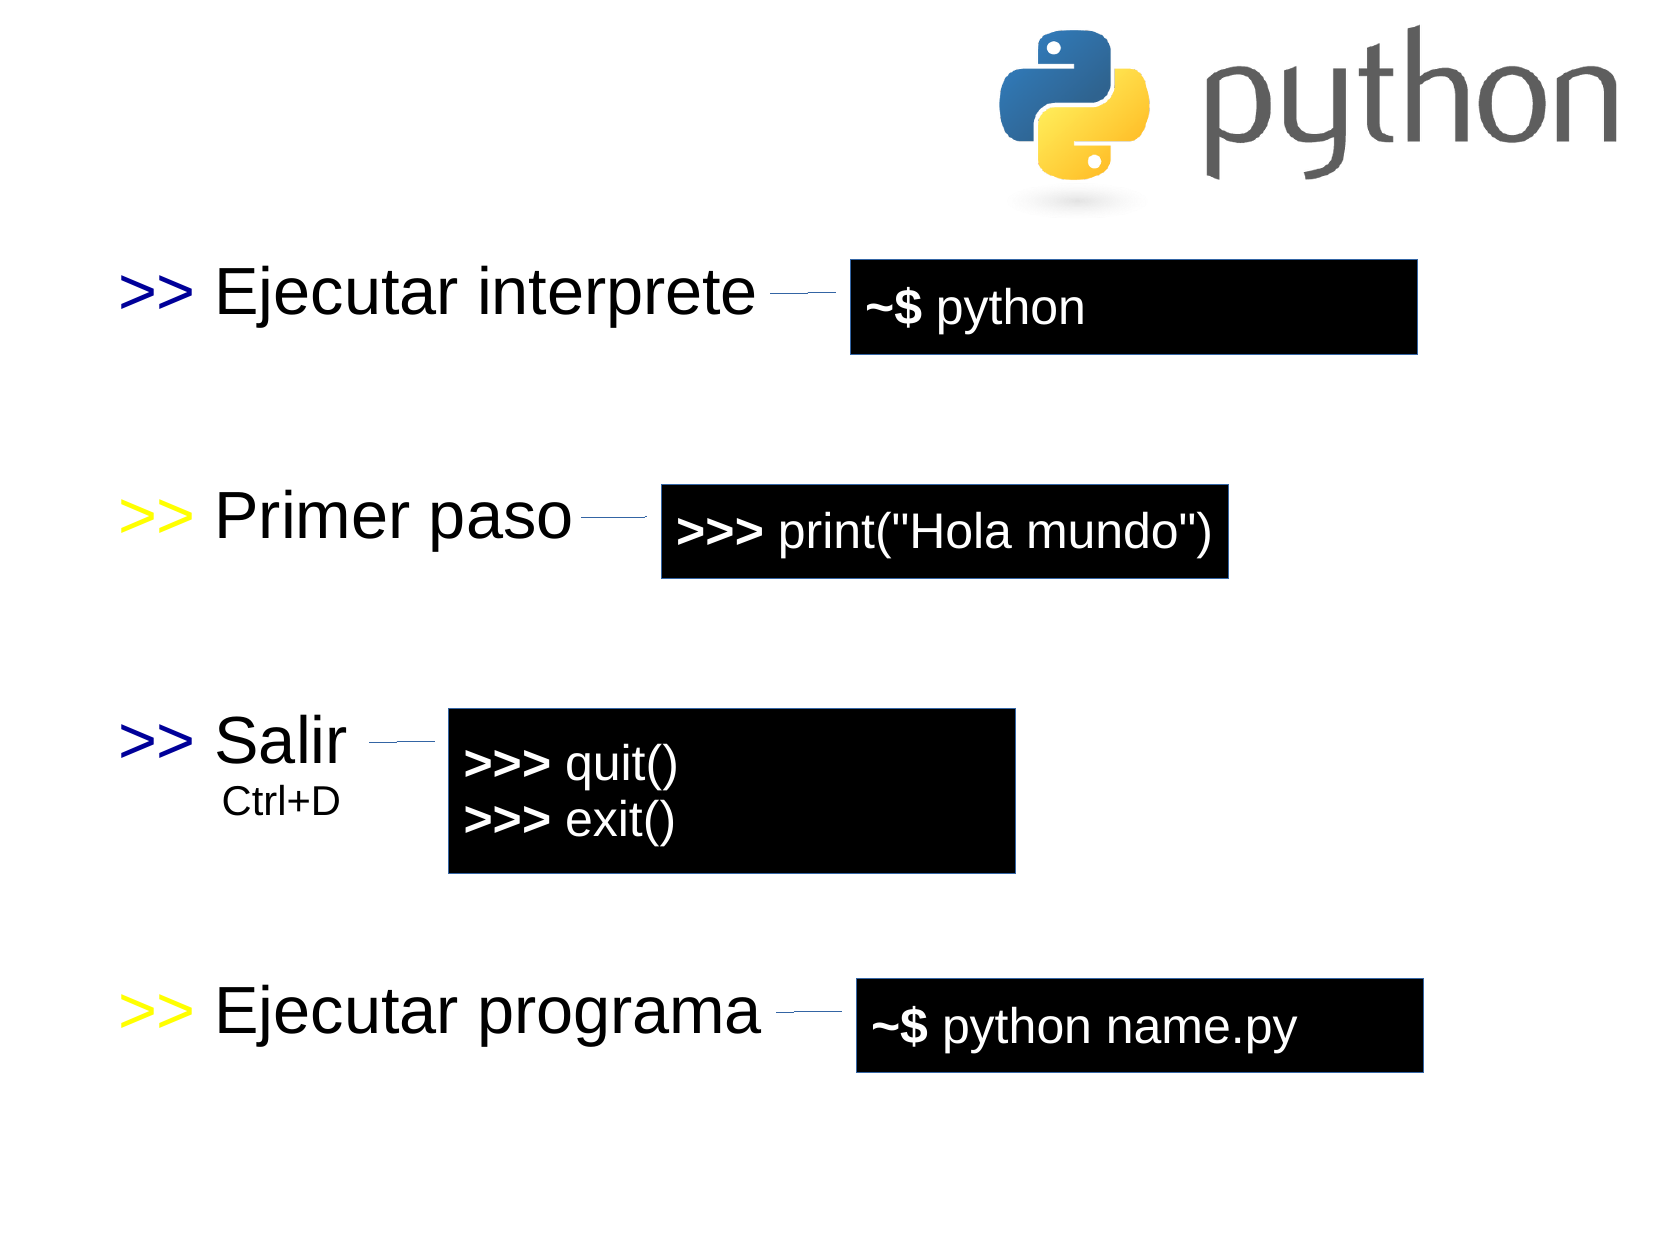

# >> Ejecutar interprete
>> Primer paso
>> Salir
 Ctrl+D
>> Ejecutar programa
~$ python
>>> print("Hola mundo")
>>> quit()
>>> exit()
~$ python name.py